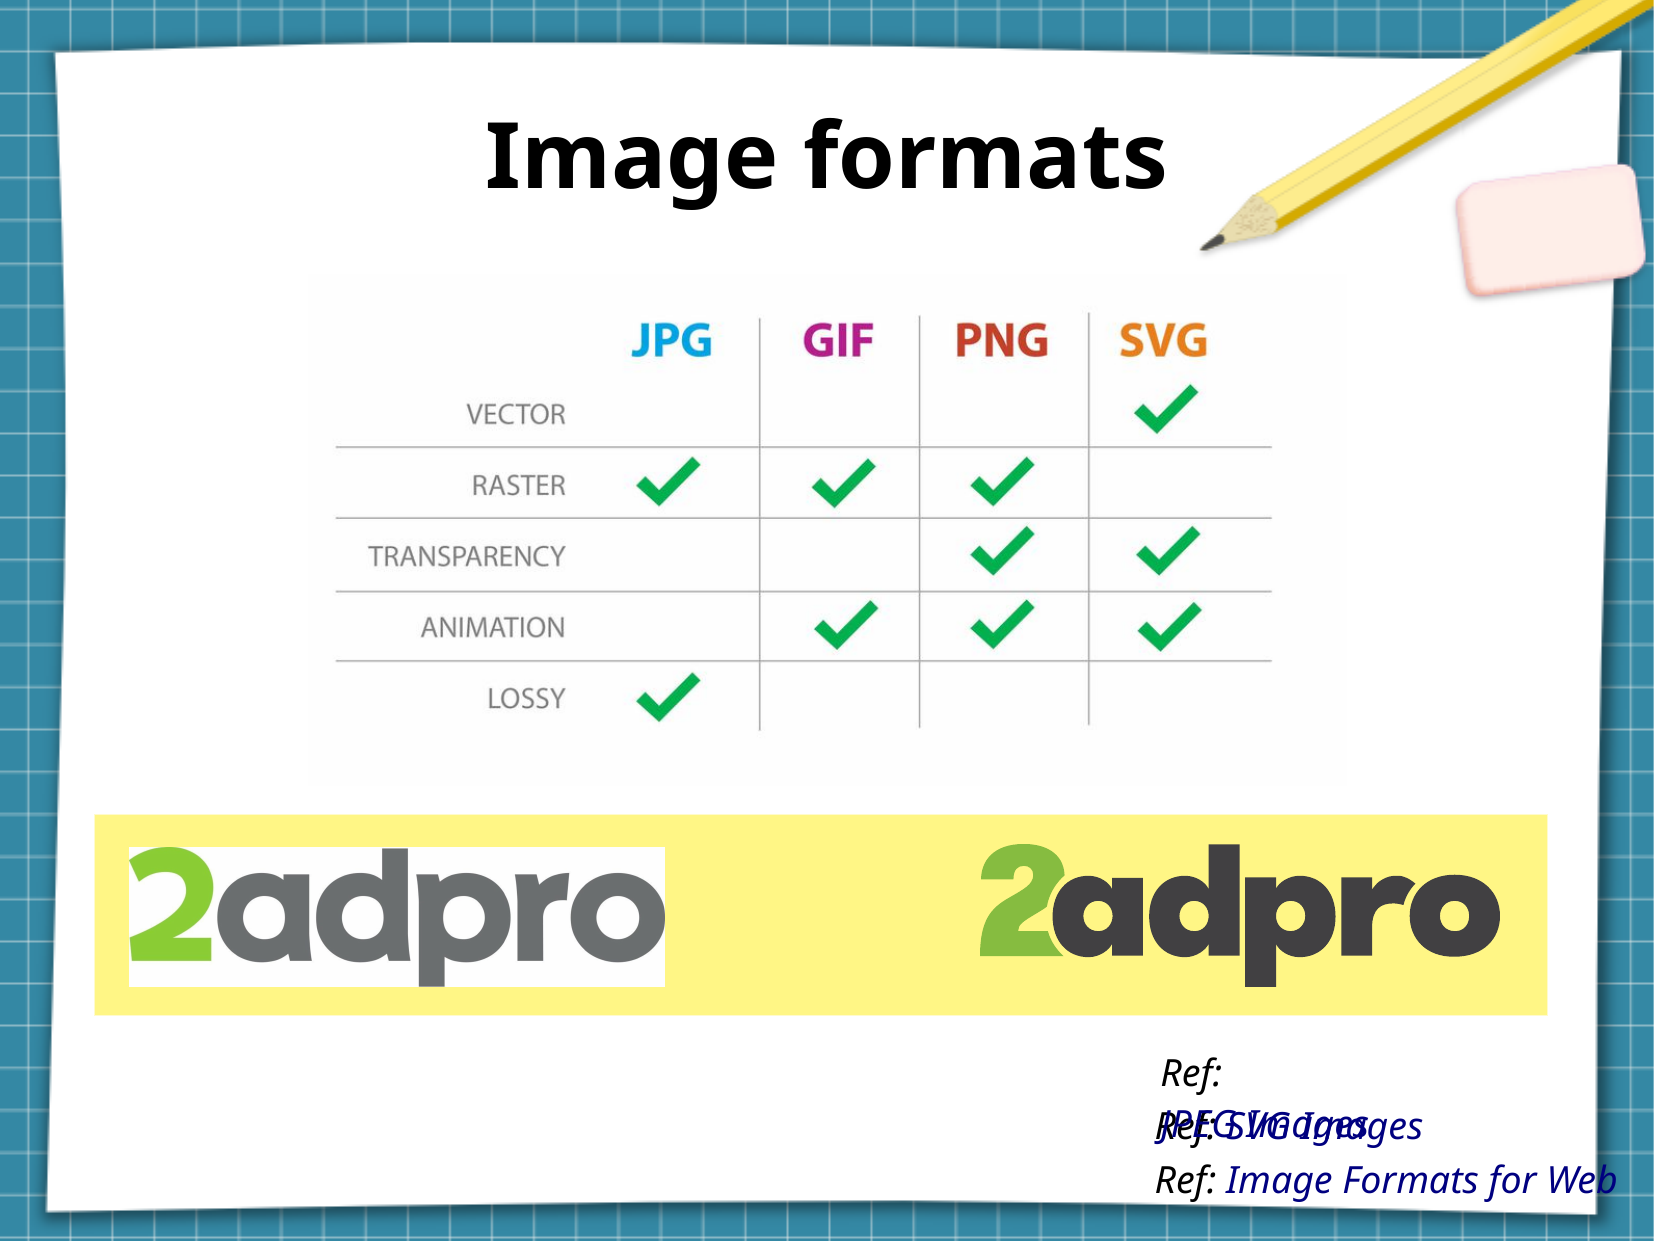

# Image formats
Ref: JPEG Images
Ref: SVG Images
Ref: Image Formats for Web